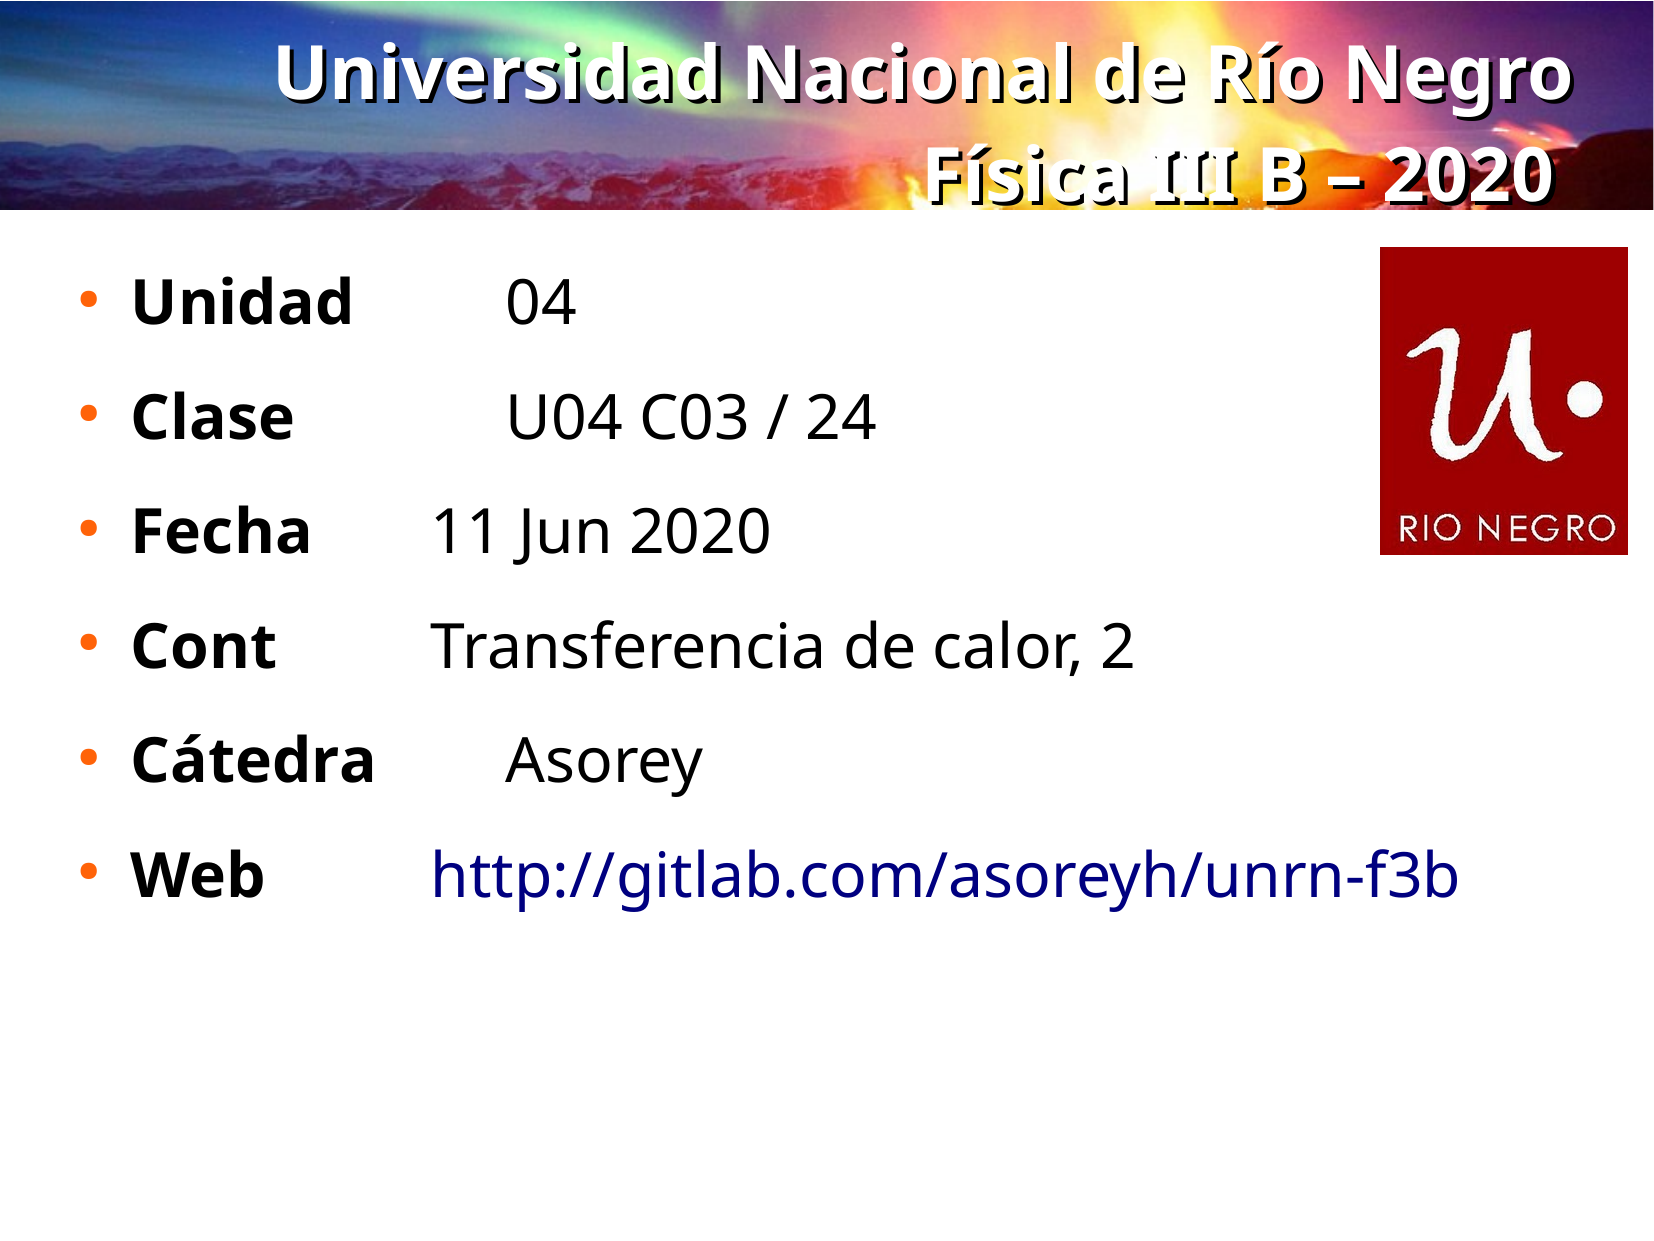

# Universidad Nacional de Río Negro Física III B – 2020
Unidad 		04
Clase			U04 C03 / 24
Fecha		11 Jun 2020
Cont			Transferencia de calor, 2
Cátedra		Asorey
Web			http://gitlab.com/asoreyh/unrn-f3b